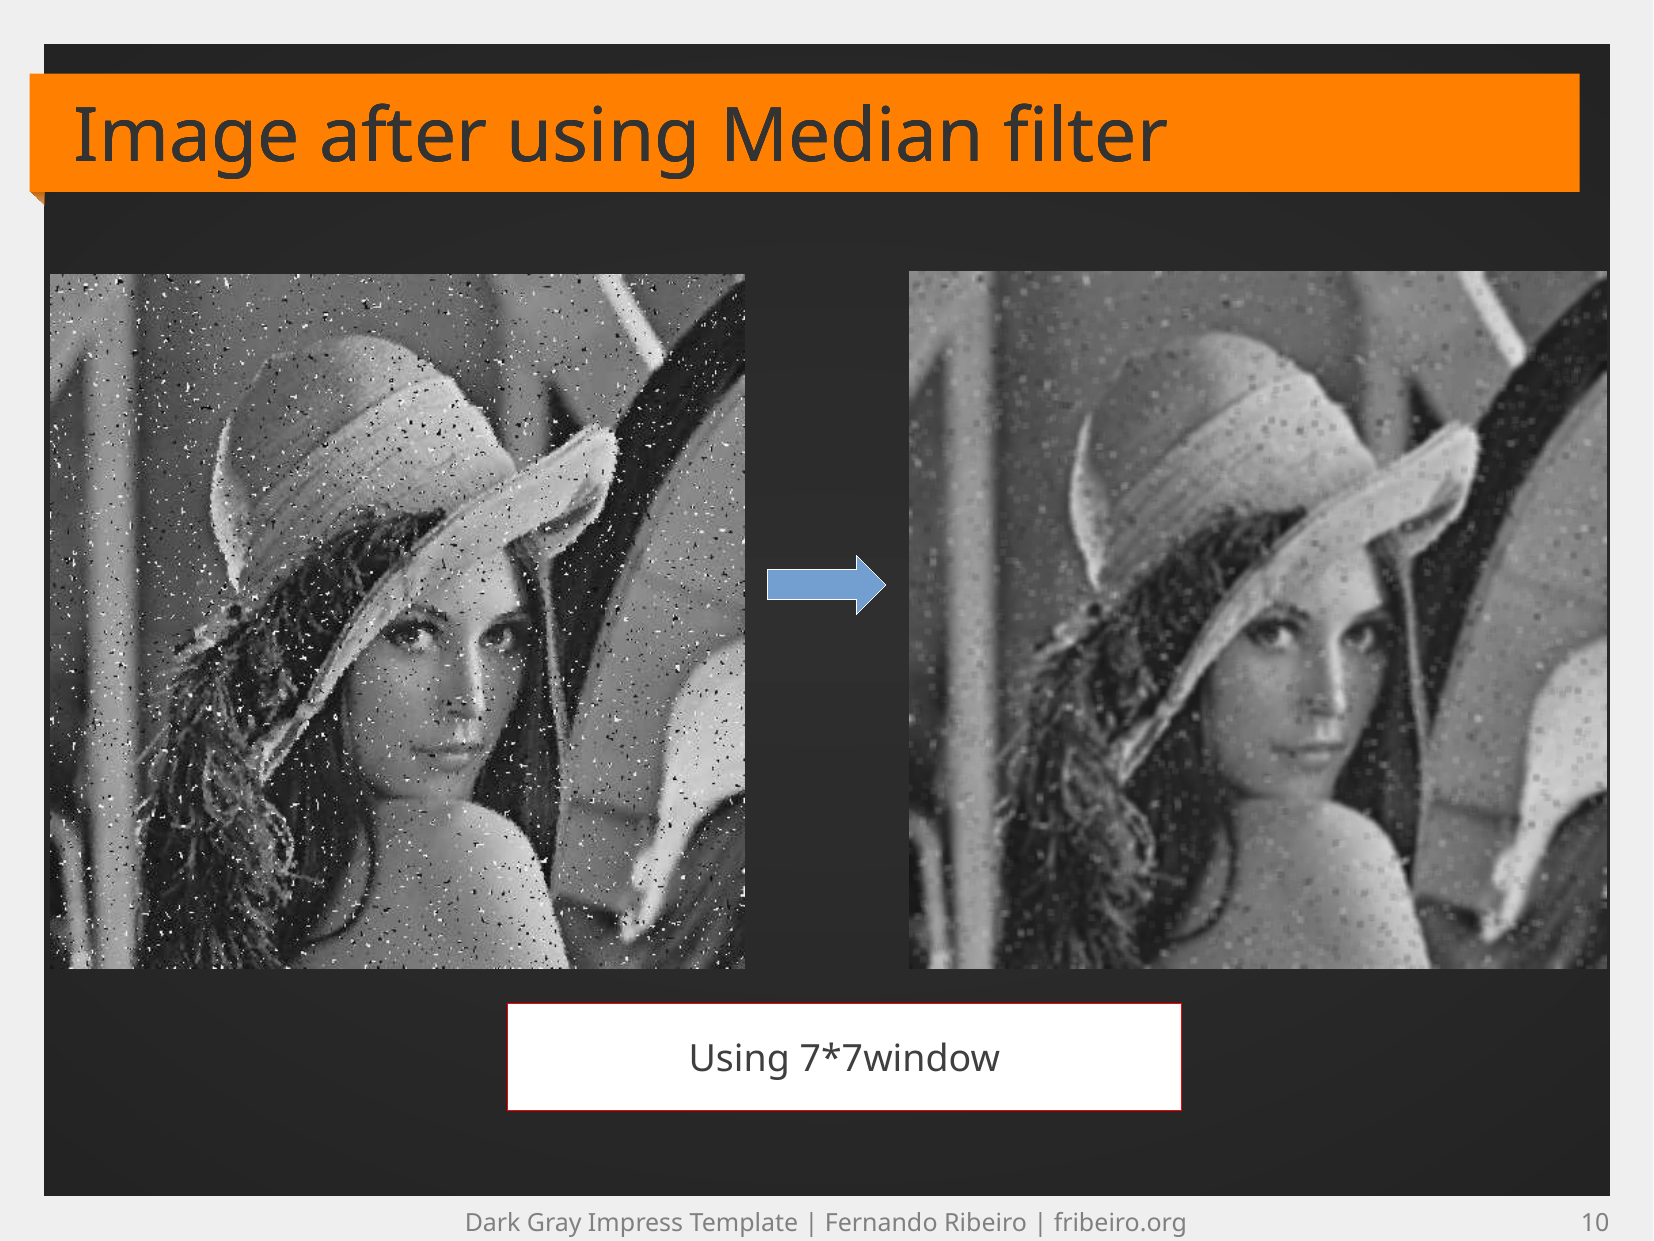

# Image after using Median filter
Image after using Median filter
Image after using Median filter
Using 7*7window
Dark Gray Impress Template | Fernando Ribeiro | fribeiro.org
10